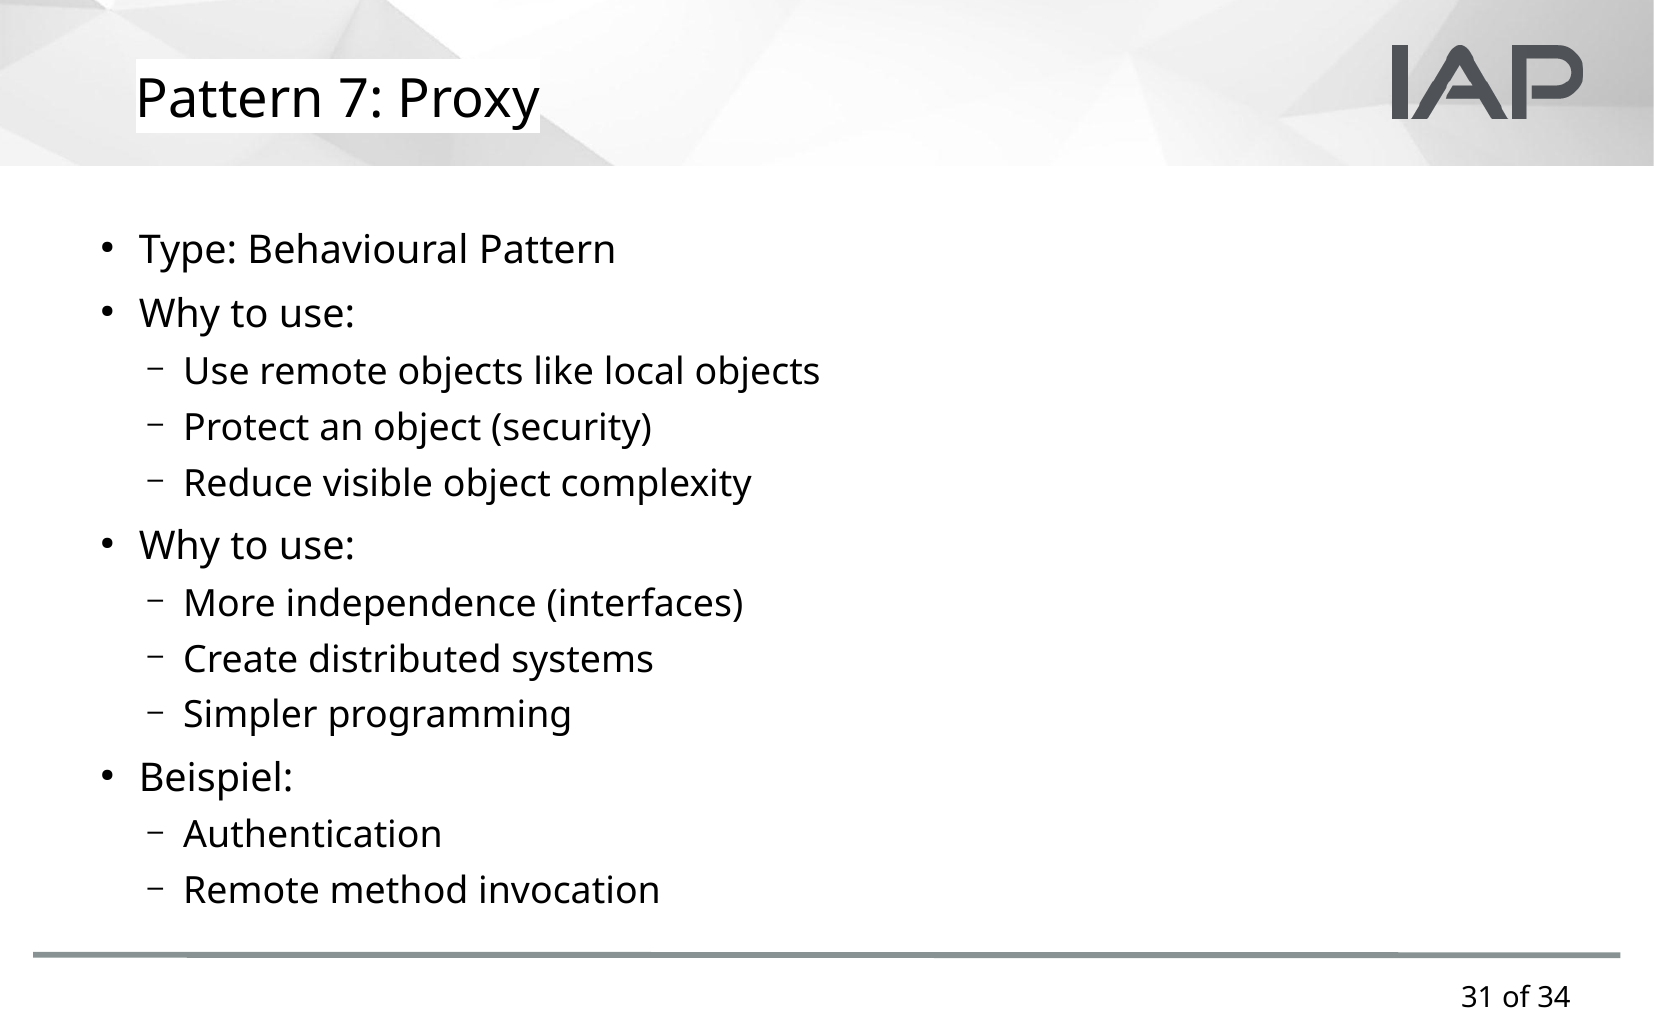

# Pattern 7: Proxy
Type: Behavioural Pattern
Why to use:
Use remote objects like local objects
Protect an object (security)
Reduce visible object complexity
Why to use:
More independence (interfaces)
Create distributed systems
Simpler programming
Beispiel:
Authentication
Remote method invocation
31